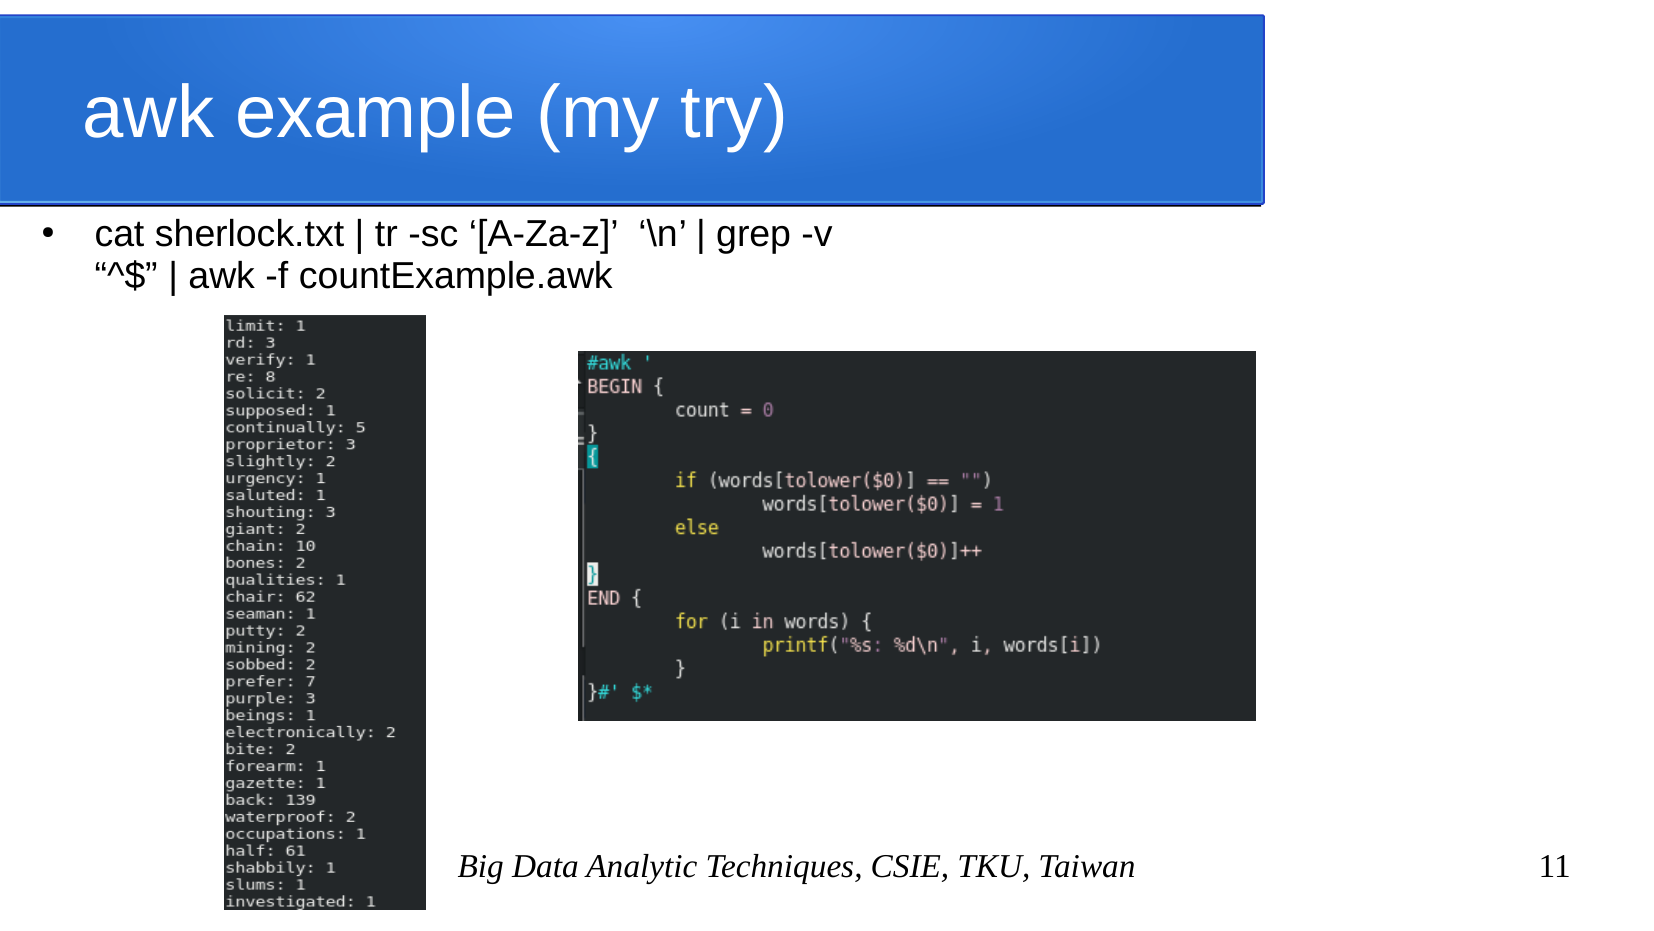

# awk example (my try)
cat sherlock.txt | tr -sc ‘[A-Za-z]’ ‘\n’ | grep -v “^$” | awk -f countExample.awk
Big Data Analytic Techniques, CSIE, TKU, Taiwan
11